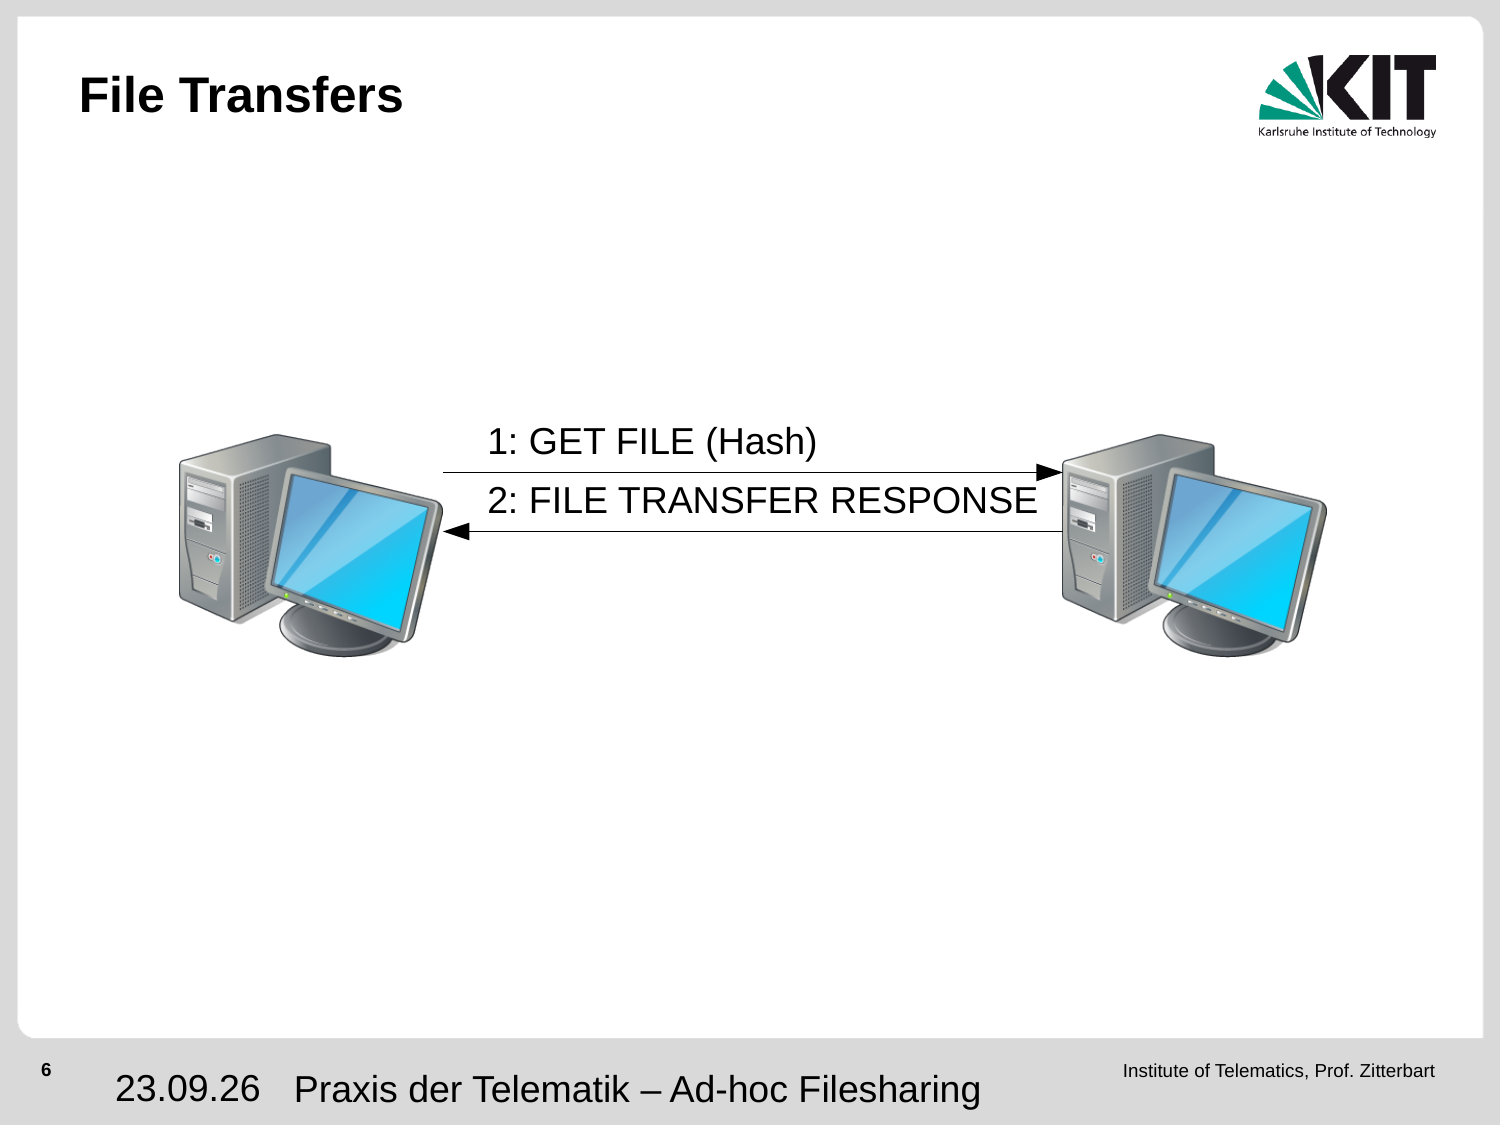

# File Transfers
1: GET FILE (Hash)
2: FILE TRANSFER RESPONSE
Praxis der Telematik – Ad-hoc Filesharing